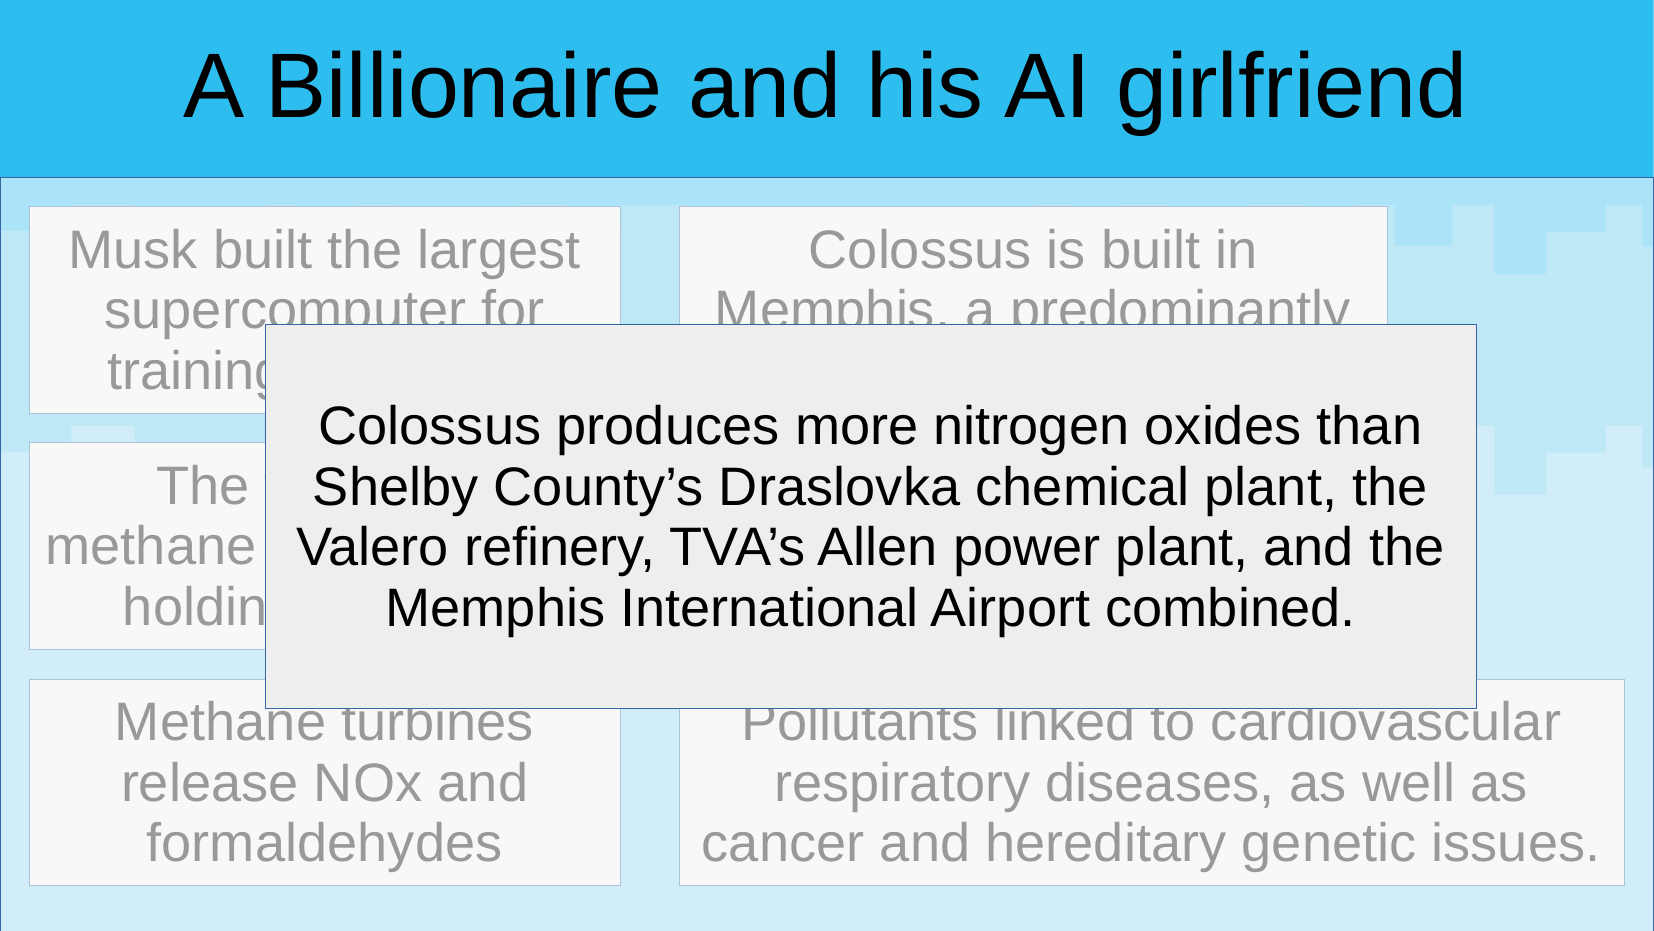

# A Billionaire and his AI girlfriend
Musk built the largest supercomputer for training AI in 2024
Colossus is built in Memphis, a predominantly black community
Colossus produces more nitrogen oxides than Shelby County’s Draslovka chemical plant, the Valero refinery, TVA’s Allen power plant, and the Memphis International Airport combined.
The facility runs 33 methane generators despite holding permits for 15
The facility uses the equivalent of 100,000 homes of electricity
Methane turbines release NOx and formaldehydes
Pollutants linked to cardiovascular respiratory diseases, as well as cancer and hereditary genetic issues.